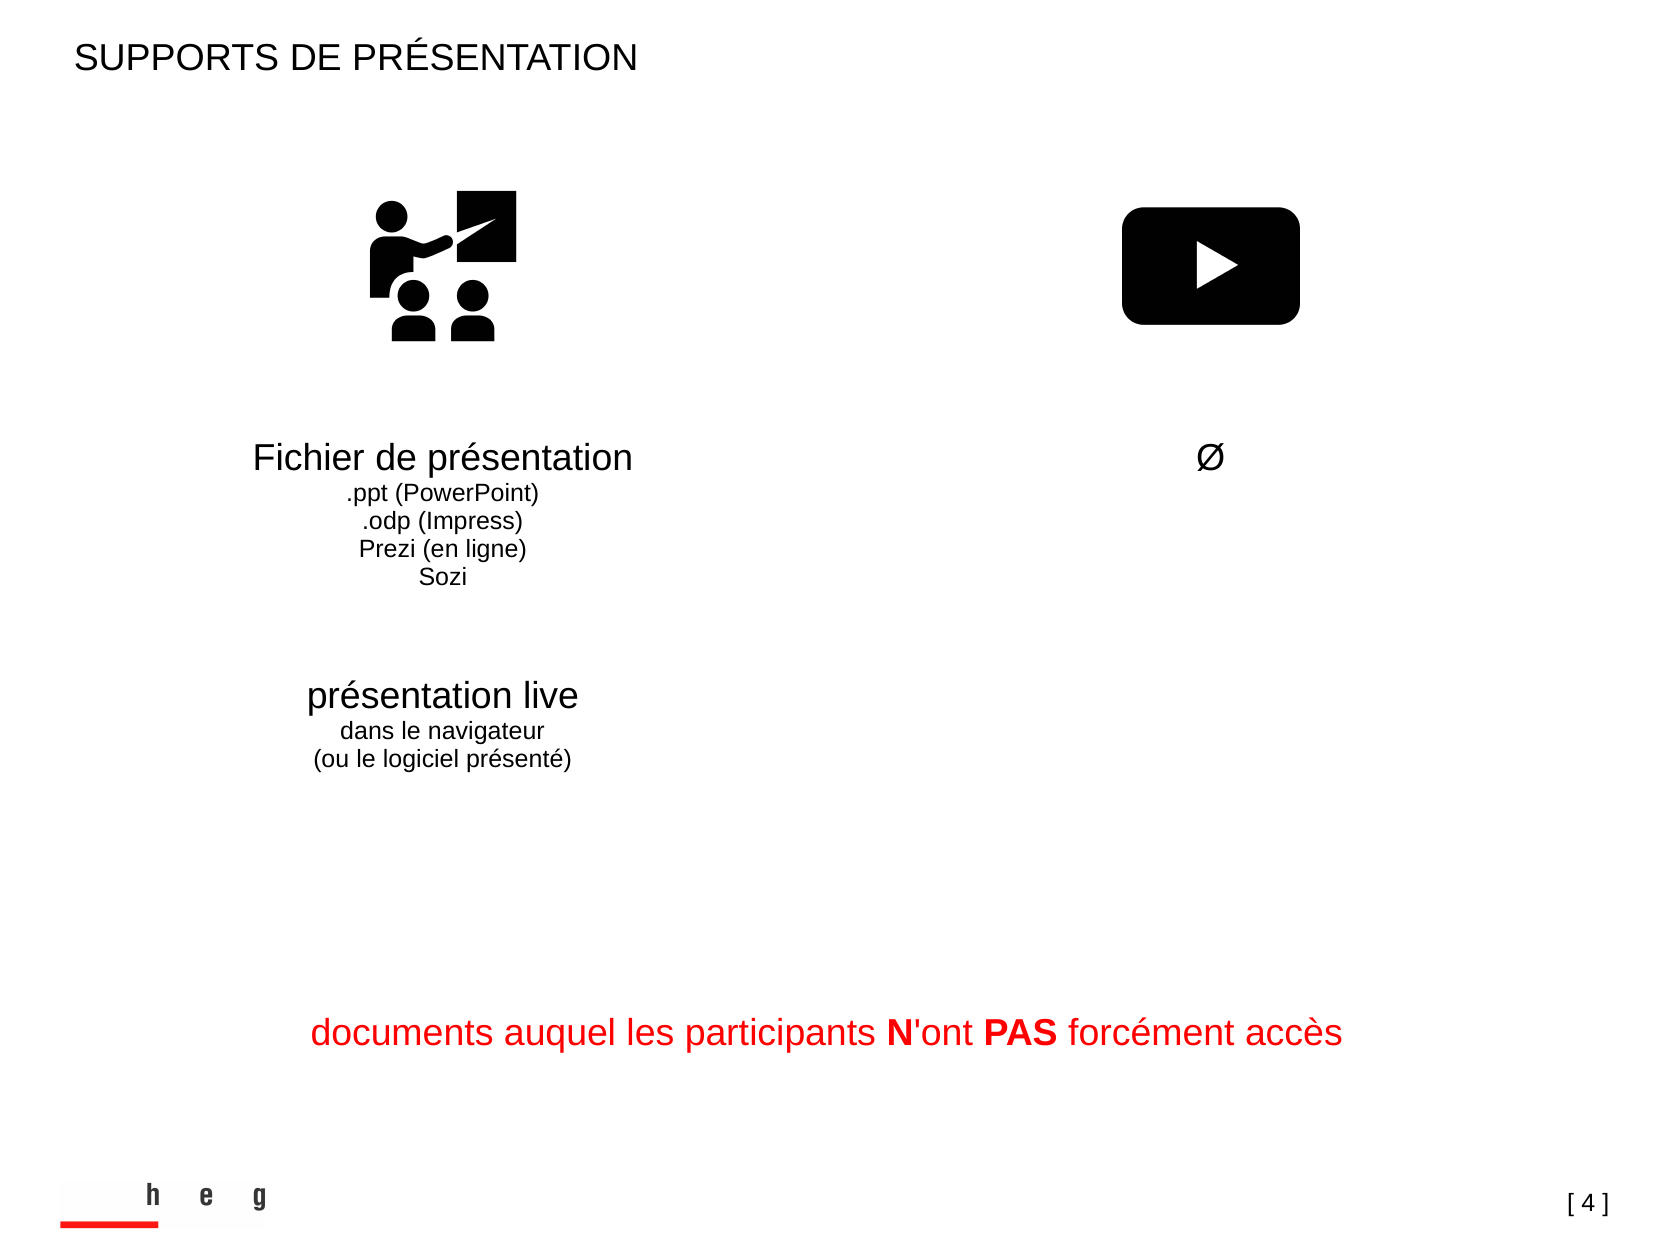

SUPPORTS DE PRÉSENTATION
Fichier de présentation
.ppt (PowerPoint)
.odp (Impress)
Prezi (en ligne)
Sozi
présentation live
dans le navigateur
(ou le logiciel présenté)
Ø
documents auquel les participants N'ont PAS forcément accès